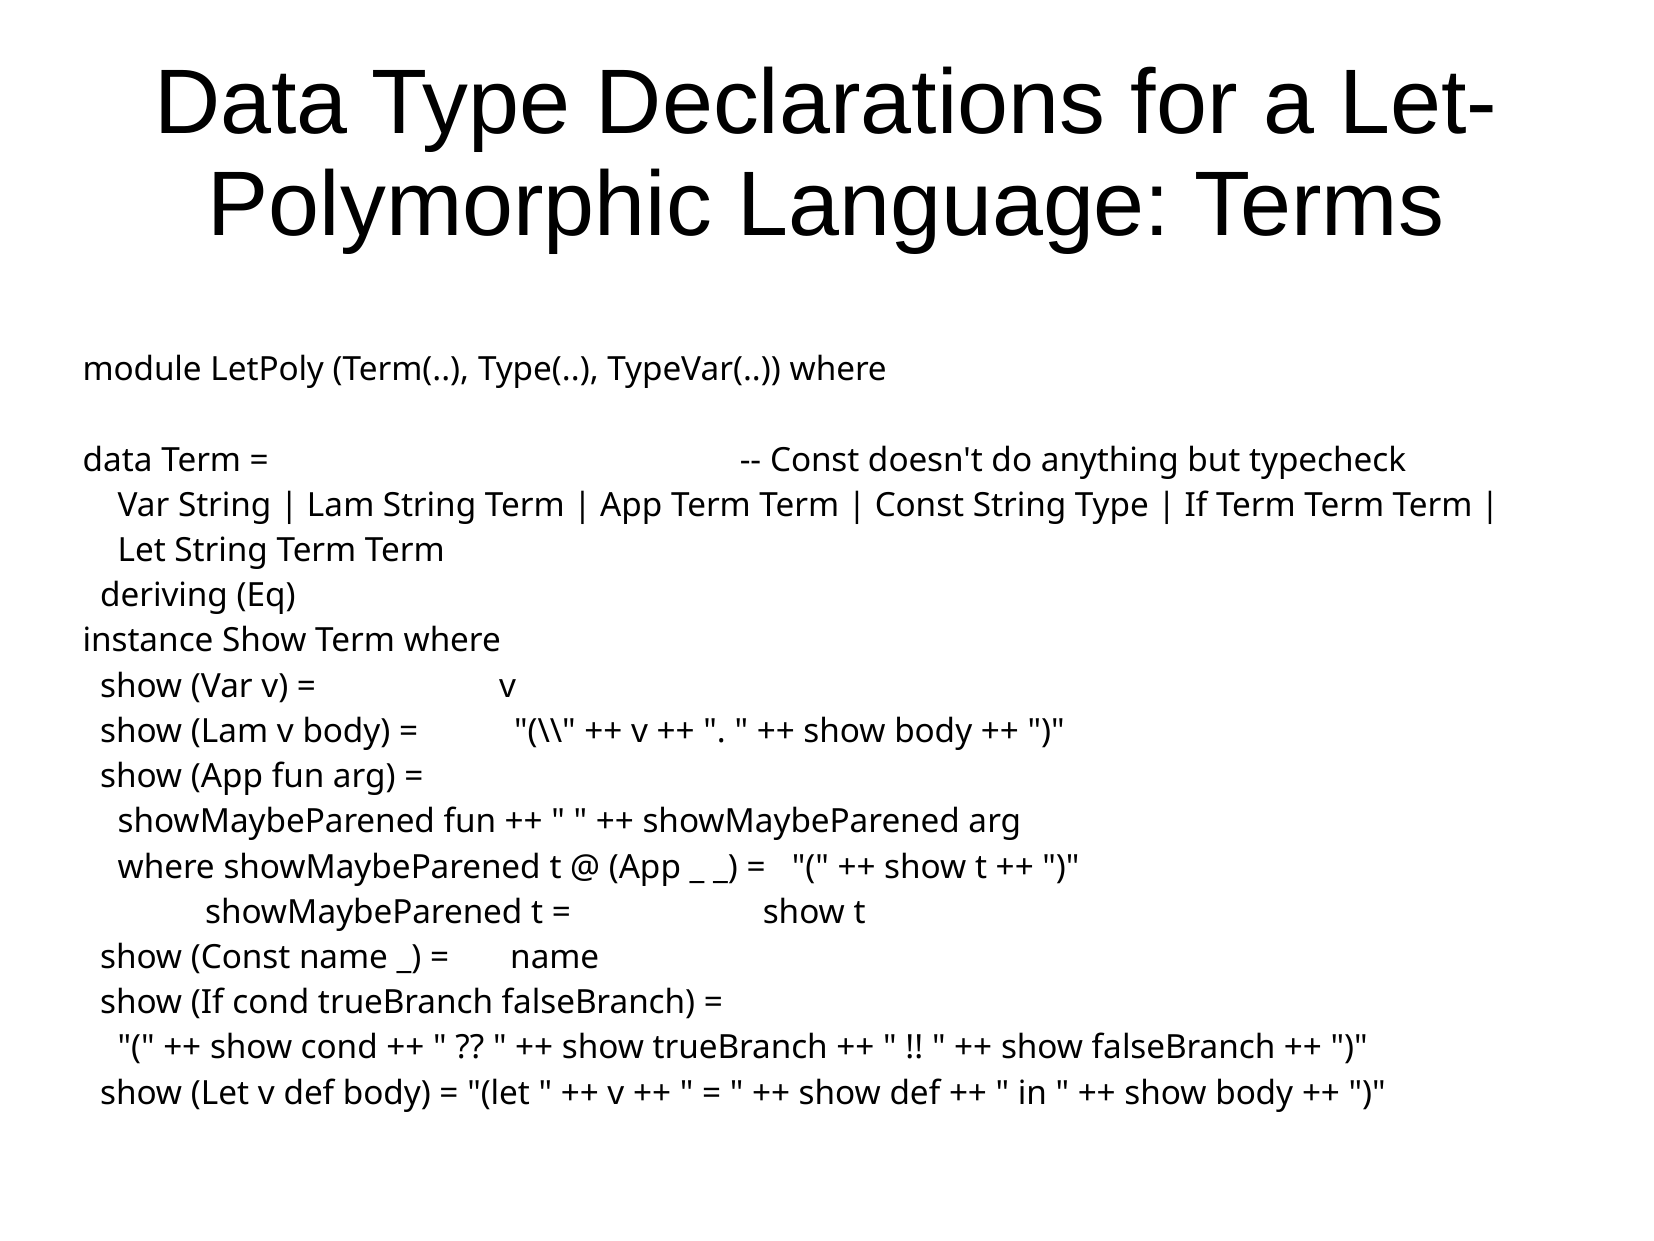

# Data Type Declarations for a Let-Polymorphic Language: Terms
module LetPoly (Term(..), Type(..), TypeVar(..)) where
data Term = -- Const doesn't do anything but typecheck
 Var String | Lam String Term | App Term Term | Const String Type | If Term Term Term |
 Let String Term Term
 deriving (Eq)
instance Show Term where
 show (Var v) = v
 show (Lam v body) = "(\\" ++ v ++ ". " ++ show body ++ ")"
 show (App fun arg) =
 showMaybeParened fun ++ " " ++ showMaybeParened arg
 where showMaybeParened t @ (App _ _) = "(" ++ show t ++ ")"
 showMaybeParened t = show t
 show (Const name _) = name
 show (If cond trueBranch falseBranch) =
 "(" ++ show cond ++ " ?? " ++ show trueBranch ++ " !! " ++ show falseBranch ++ ")"
 show (Let v def body) = "(let " ++ v ++ " = " ++ show def ++ " in " ++ show body ++ ")"